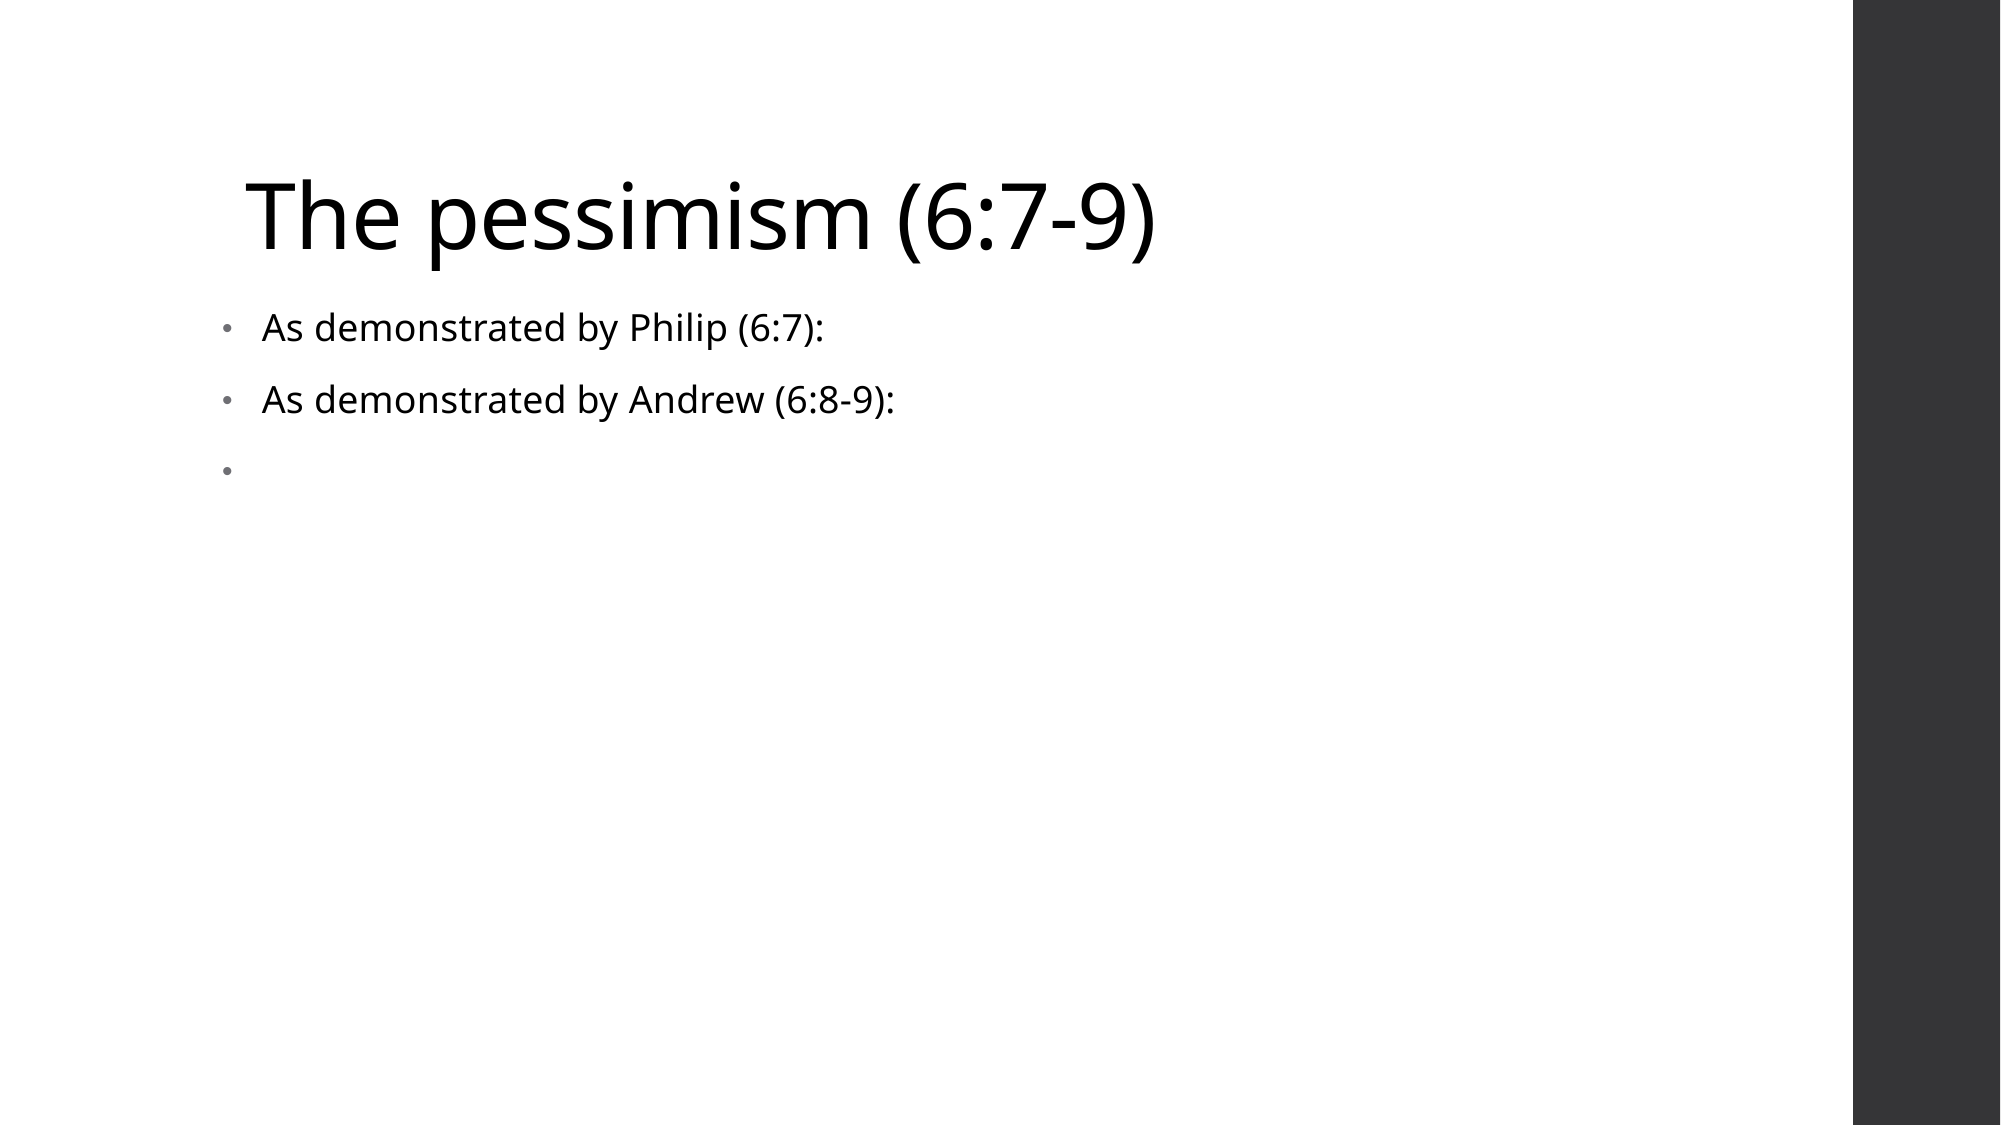

# The pessimism (6:7-9)
 As demonstrated by Philip (6:7):
 As demonstrated by Andrew (6:8-9):